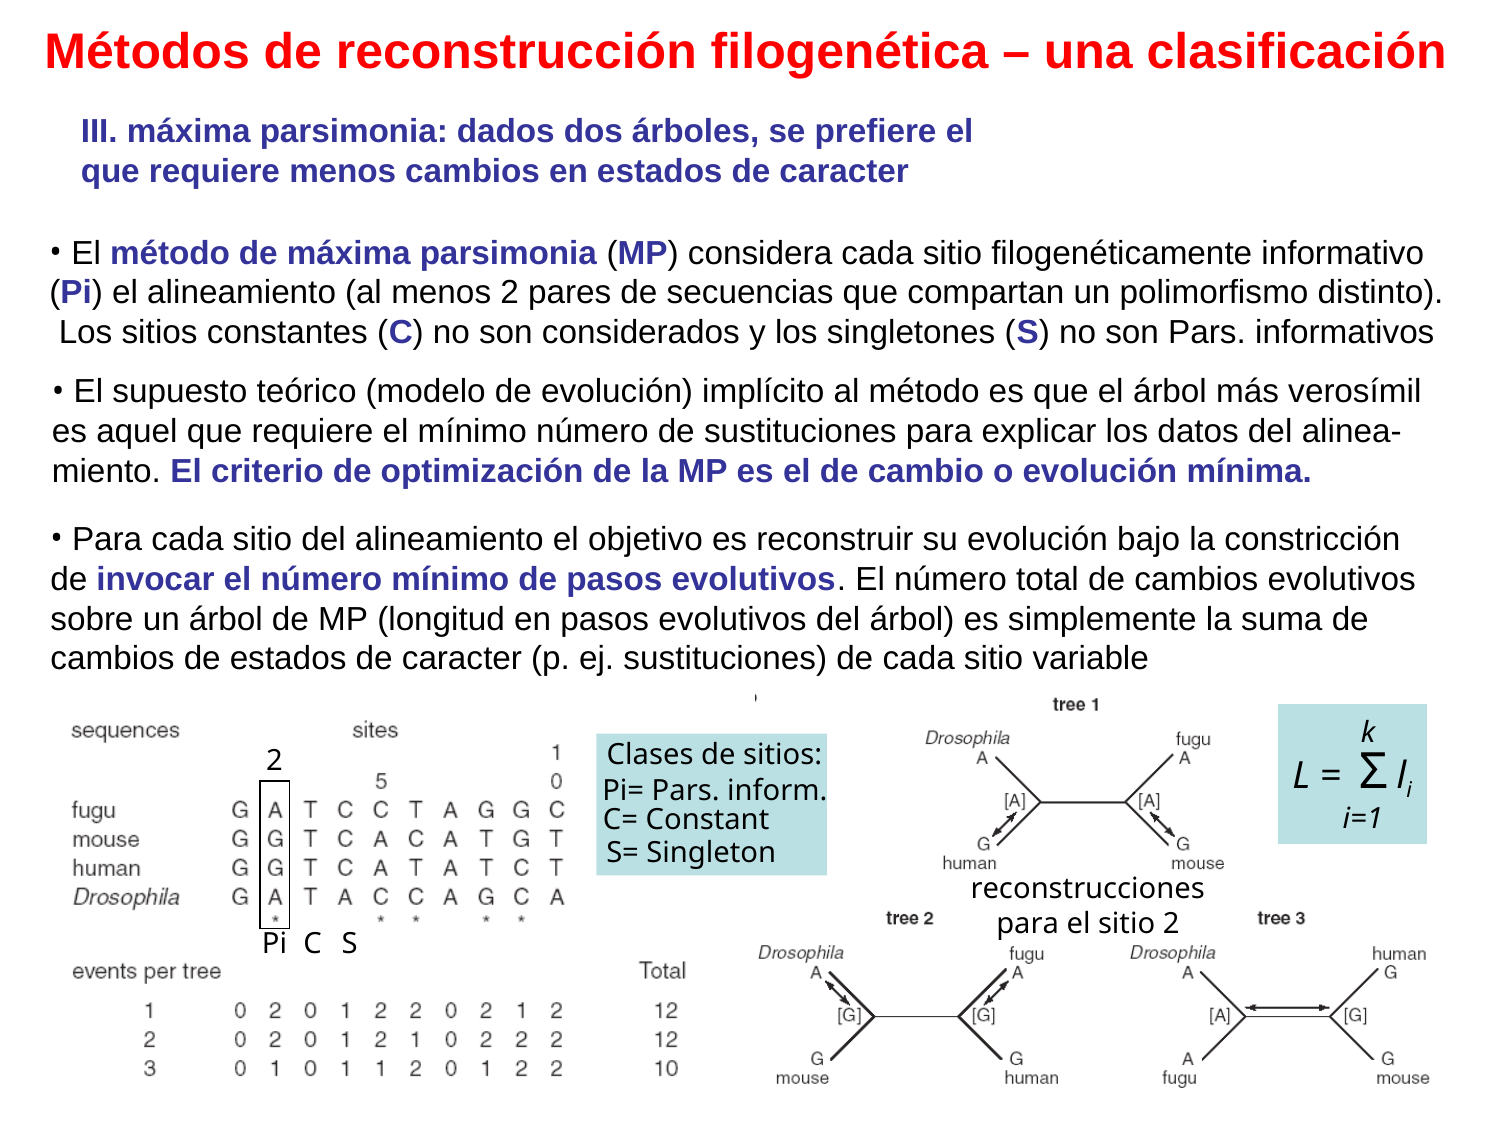

Métodos de reconstrucción filogenética – una clasificación
III. máxima parsimonia: dados dos árboles, se prefiere el
que requiere menos cambios en estados de caracter
 El método de máxima parsimonia (MP) considera cada sitio filogenéticamente informativo
(Pi) el alineamiento (al menos 2 pares de secuencias que compartan un polimorfismo distinto).
 Los sitios constantes (C) no son considerados y los singletones (S) no son Pars. informativos
 El supuesto teórico (modelo de evolución) implícito al método es que el árbol más verosímil
es aquel que requiere el mínimo número de sustituciones para explicar los datos del alinea-
miento. El criterio de optimización de la MP es el de cambio o evolución mínima.
 Para cada sitio del alineamiento el objetivo es reconstruir su evolución bajo la constricción
de invocar el número mínimo de pasos evolutivos. El número total de cambios evolutivos
sobre un árbol de MP (longitud en pasos evolutivos del árbol) es simplemente la suma de
cambios de estados de caracter (p. ej. sustituciones) de cada sitio variable
reconstrucciones
para el sitio 2
 k
L = Σ li
 i=1
Clases de sitios:
Pi= Pars. inform.
C= Constant
S= Singleton
C
S
Pi
2